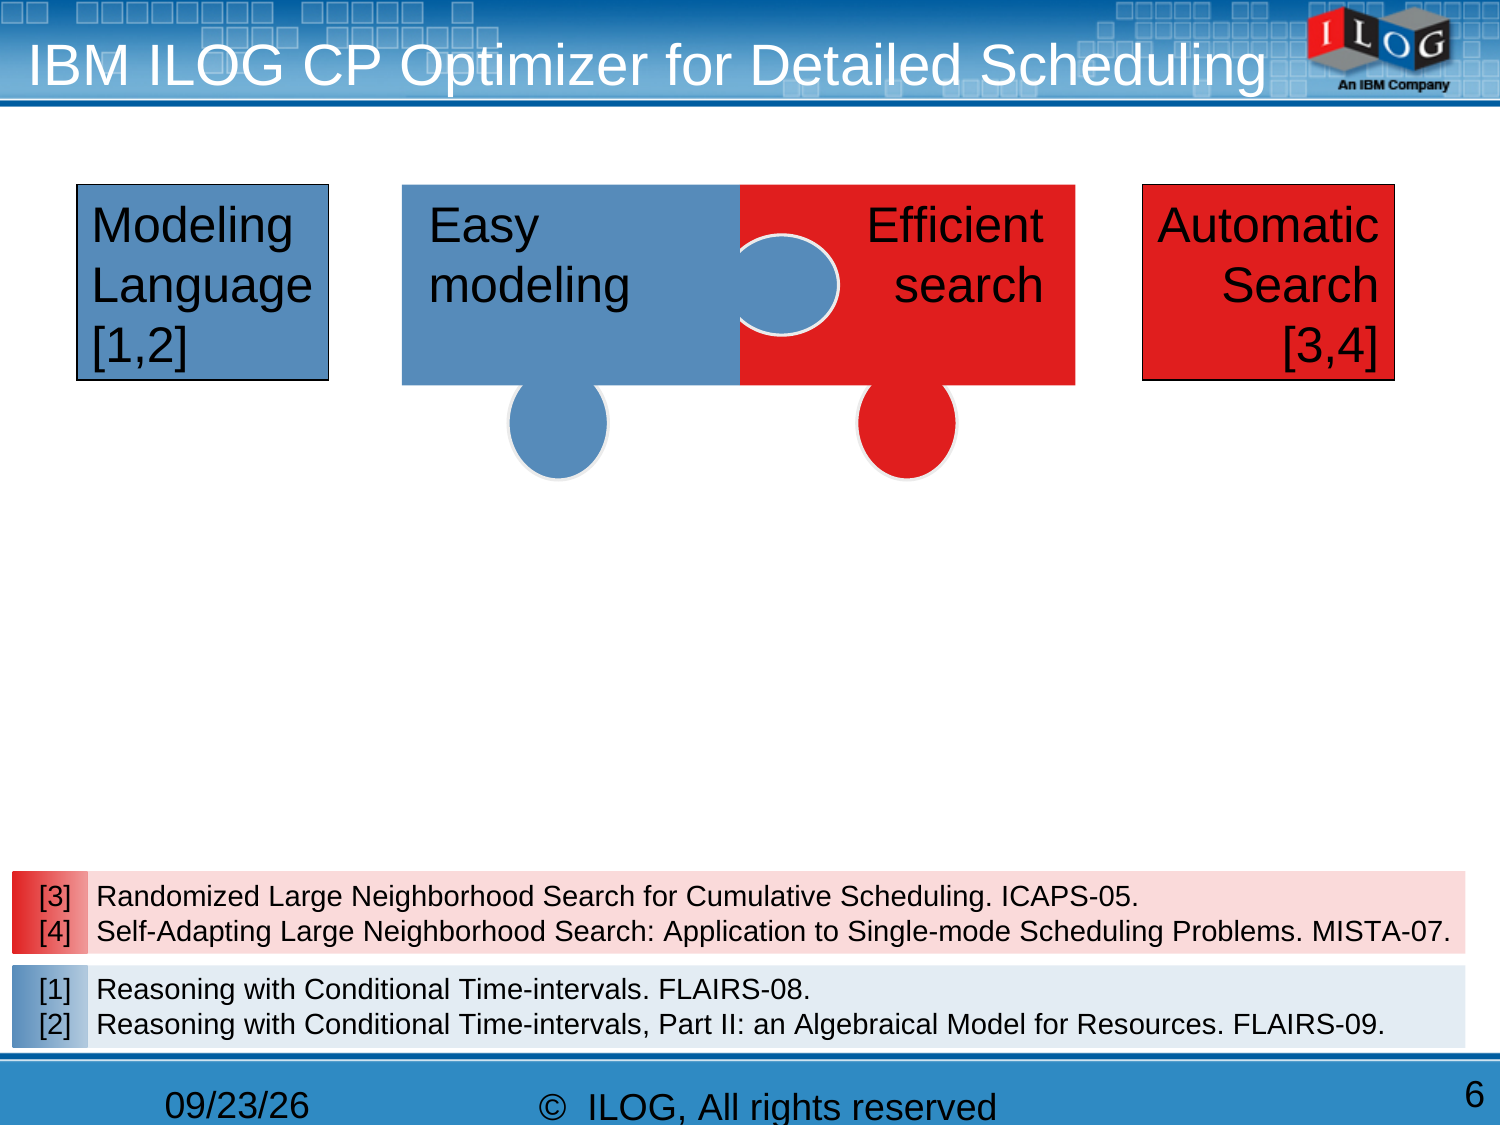

# IBM ILOG CP Optimizer for Detailed Scheduling
Modeling
Language
[1,2]
Easy
modeling
Efficient
search
Automatic
Search
[3,4]
[3] Randomized Large Neighborhood Search for Cumulative Scheduling. ICAPS-05.
[4] Self-Adapting Large Neighborhood Search: Application to Single-mode Scheduling Problems. MISTA-07.
[1] Reasoning with Conditional Time-intervals. FLAIRS-08.
[2] Reasoning with Conditional Time-intervals, Part II: an Algebraical Model for Resources. FLAIRS-09.
6
© ILOG, All rights reserved